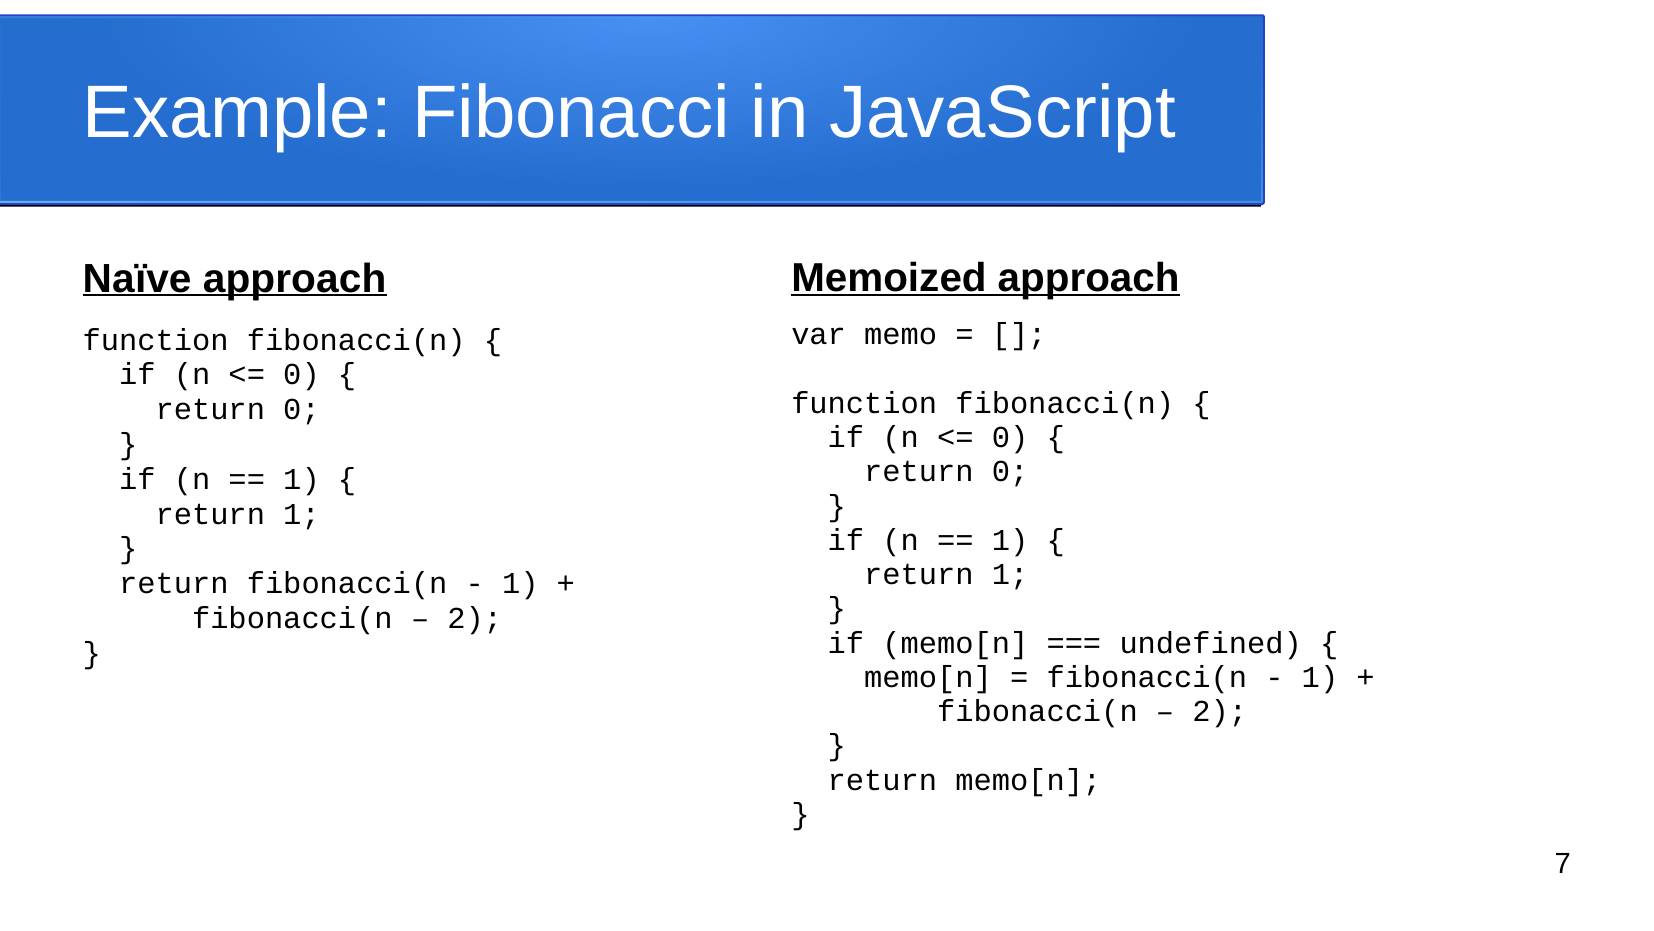

# Example: Fibonacci in JavaScript
Naïve approach
function fibonacci(n) {
 if (n <= 0) {
 return 0;
 }
 if (n == 1) {
 return 1;
 }
 return fibonacci(n - 1) +
 fibonacci(n – 2);
}
Memoized approach
var memo = [];
function fibonacci(n) {
 if (n <= 0) {
 return 0;
 }
 if (n == 1) {
 return 1;
 }
 if (memo[n] === undefined) {
 memo[n] = fibonacci(n - 1) +
 fibonacci(n – 2);
 }
 return memo[n];
}
7